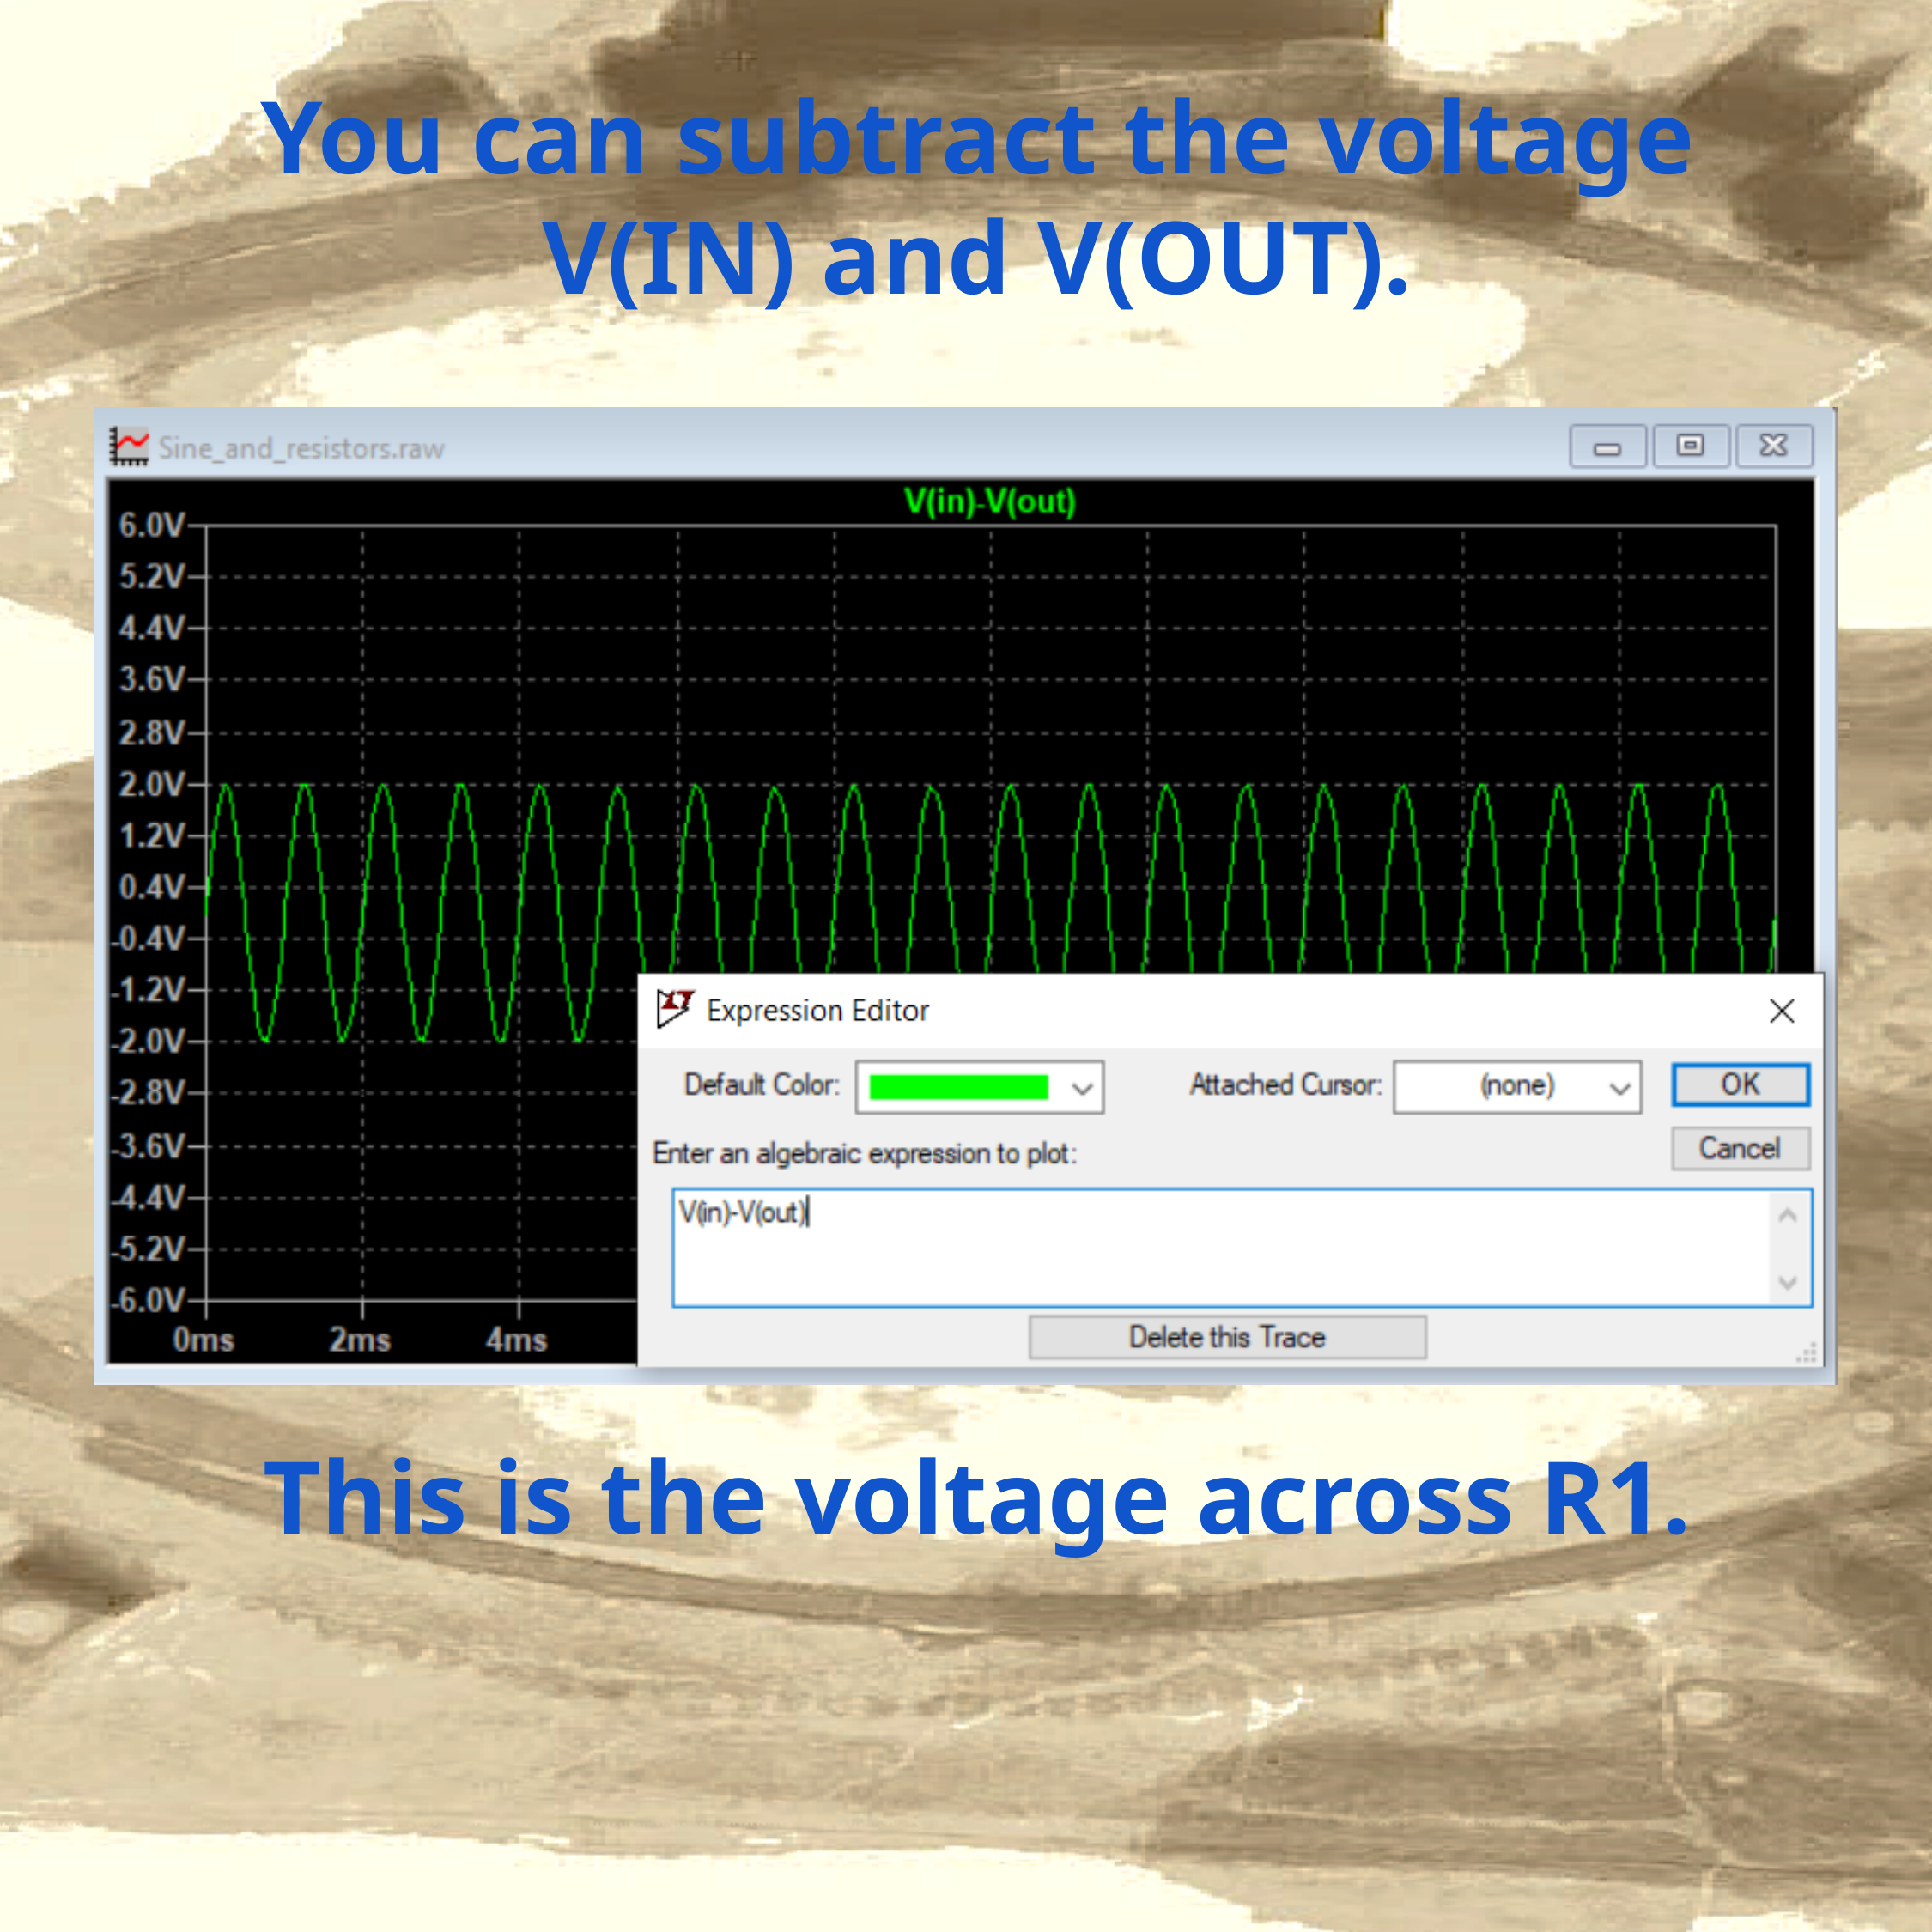

You can subtract the voltage
V(IN) and V(OUT).
This is the voltage across R1.